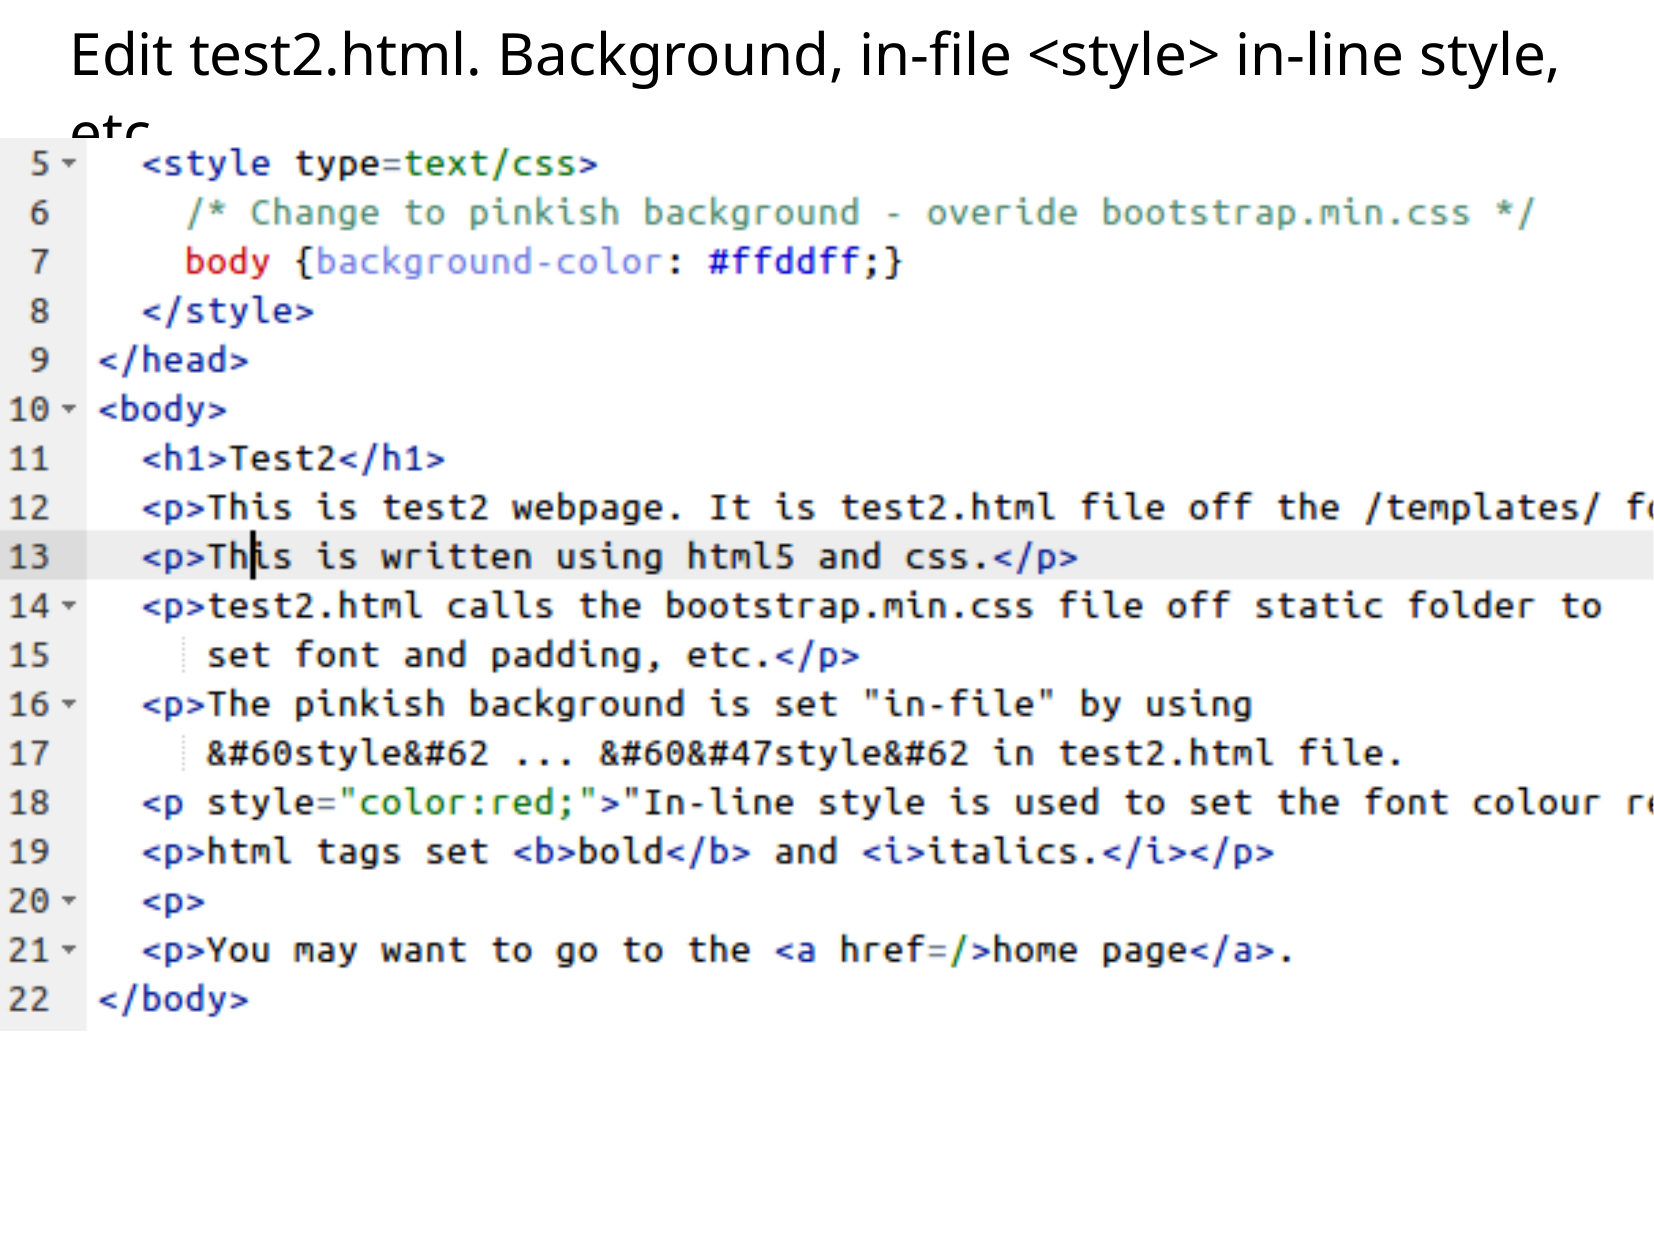

Edit test2.html. Background, in-file <style> in-line style, etc...